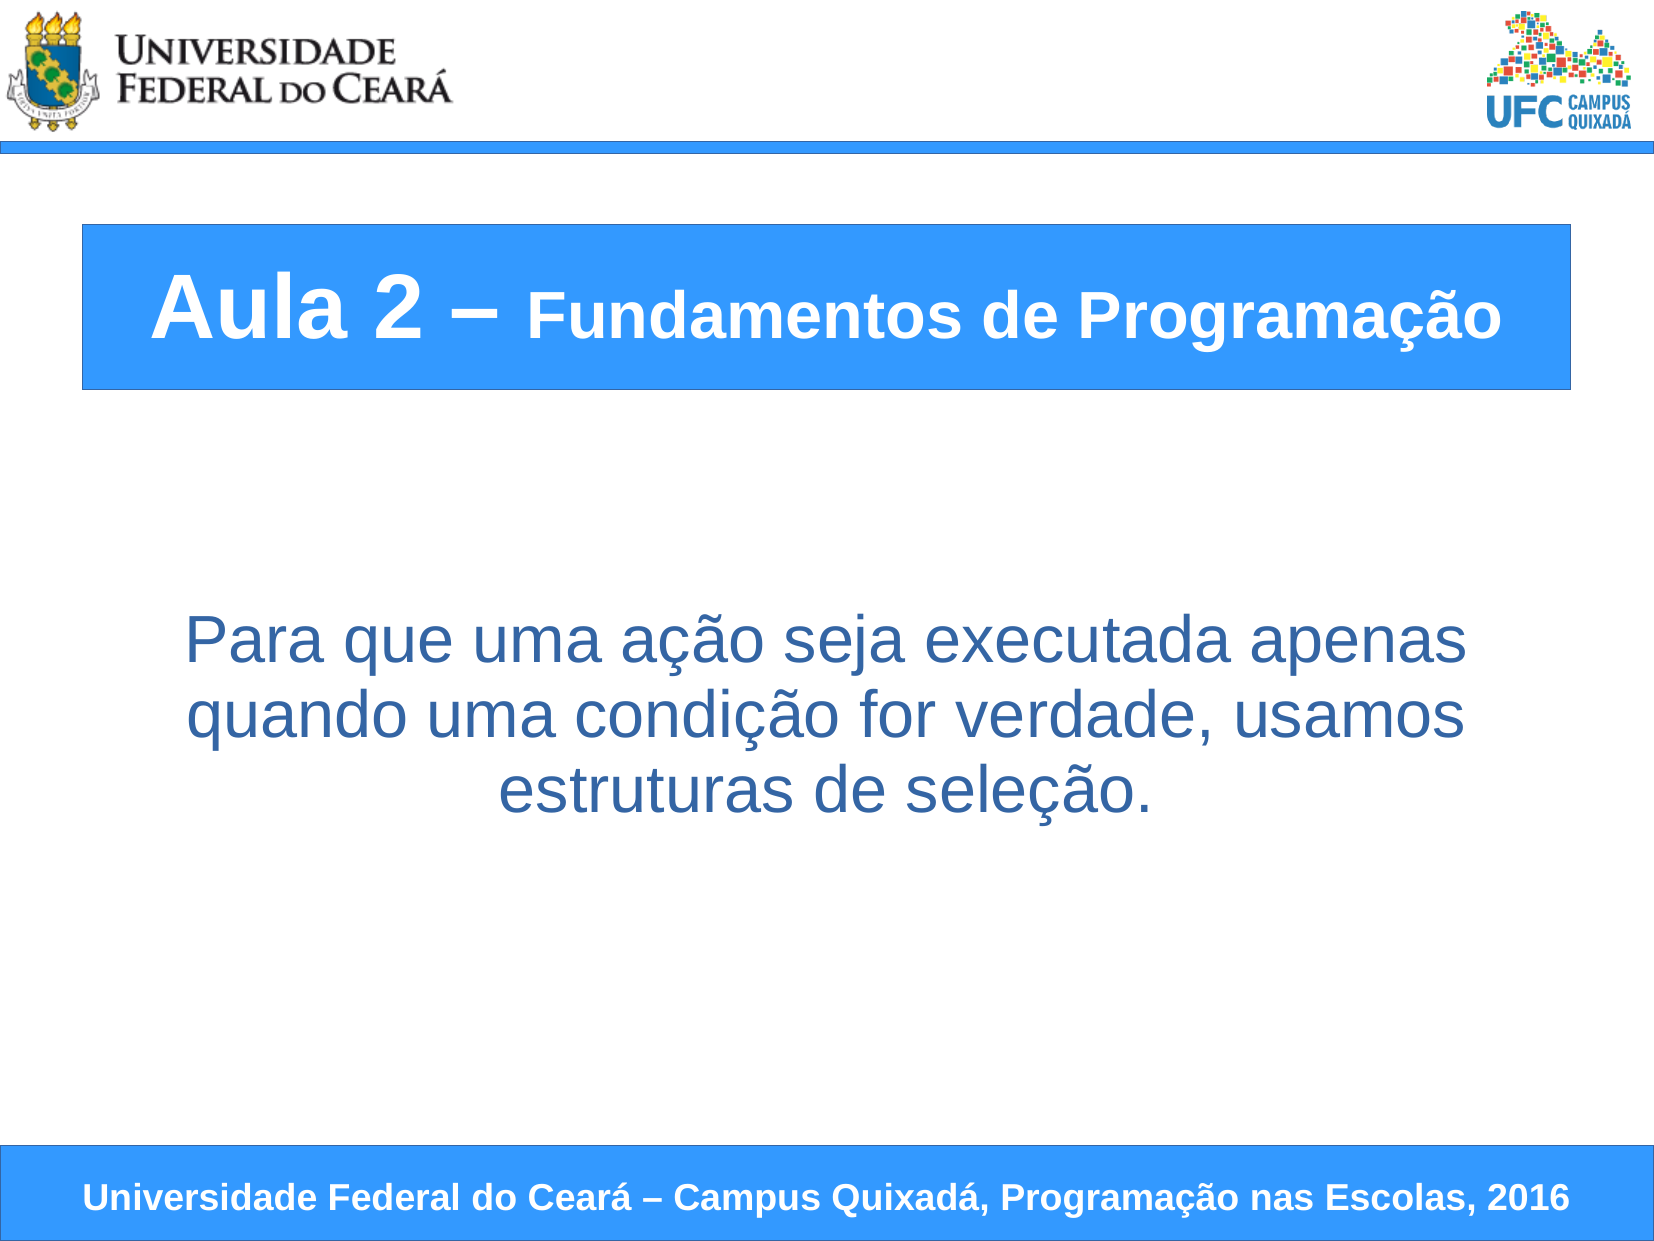

Aula 2 – Fundamentos de Programação
# Para que uma ação seja executada apenas quando uma condição for verdade, usamos estruturas de seleção.
Universidade Federal do Ceará – Campus Quixadá, Programação nas Escolas, 2016